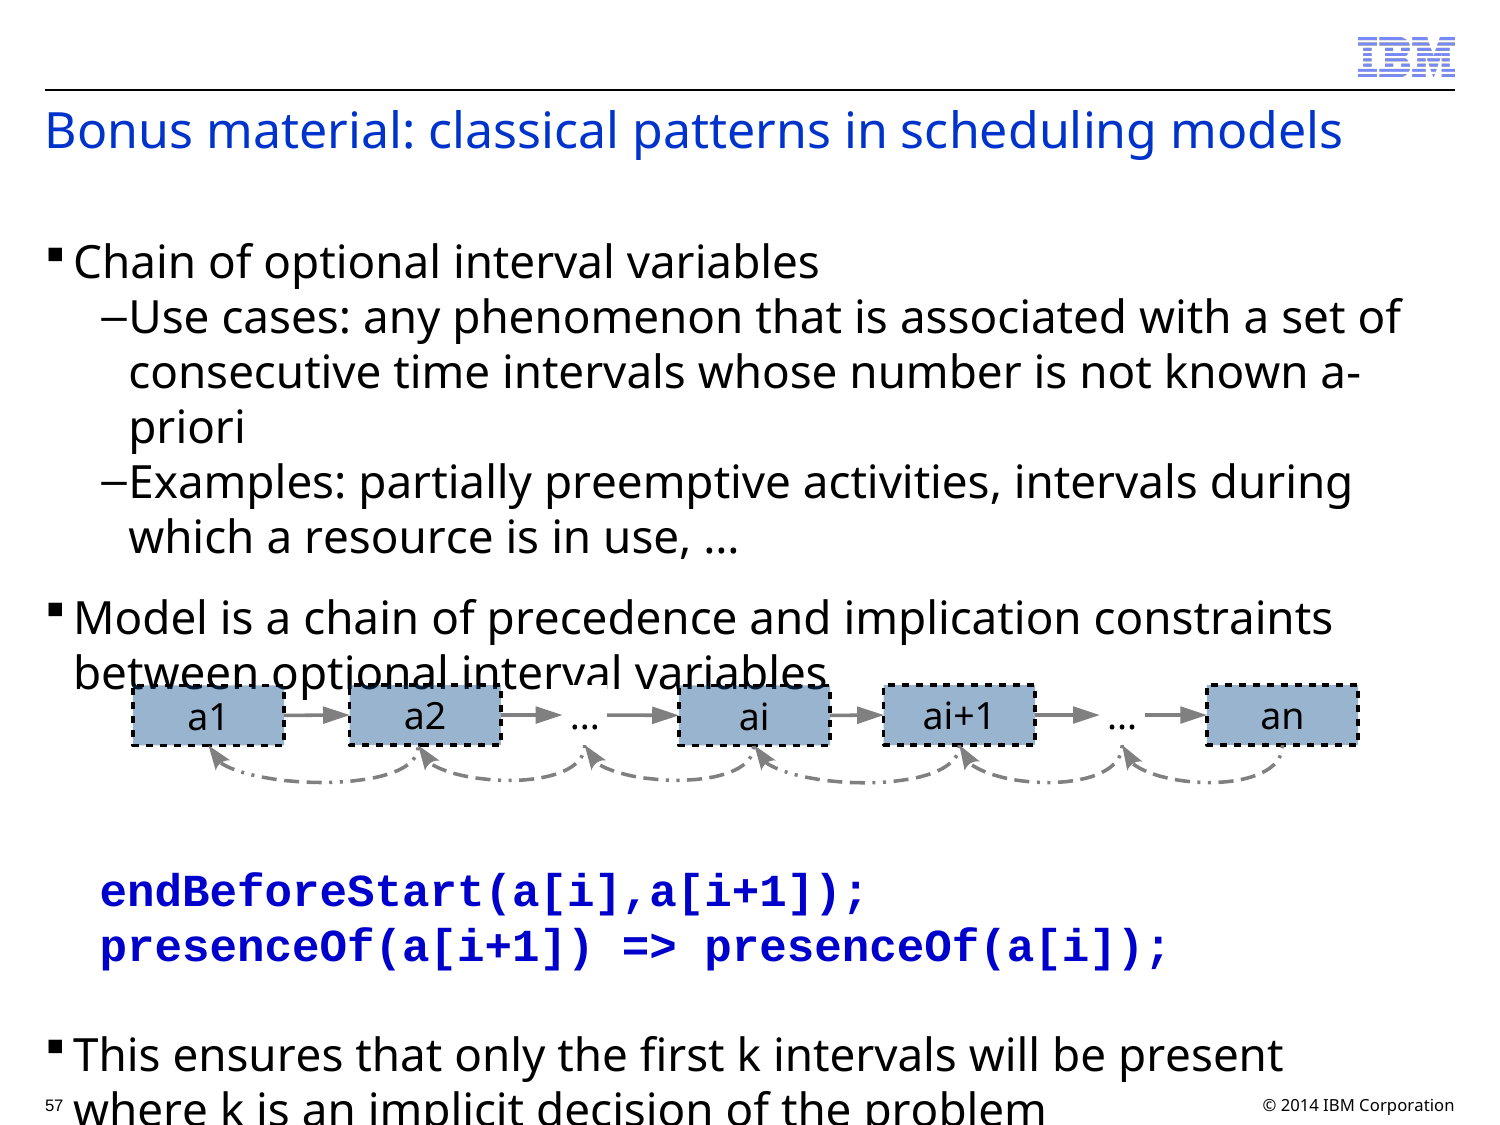

# Bonus material: classical patterns in scheduling models
Chain of optional interval variables
Use cases: any phenomenon that is associated with a set of consecutive time intervals whose number is not known a-priori
Examples: partially preemptive activities, intervals during which a resource is in use, …
Model is a chain of precedence and implication constraints between optional interval variables
 endBeforeStart(a[i],a[i+1]);
 presenceOf(a[i+1]) => presenceOf(a[i]);
This ensures that only the first k intervals will be present where k is an implicit decision of the problem
a2
...
ai+1
...
an
a1
ai
57